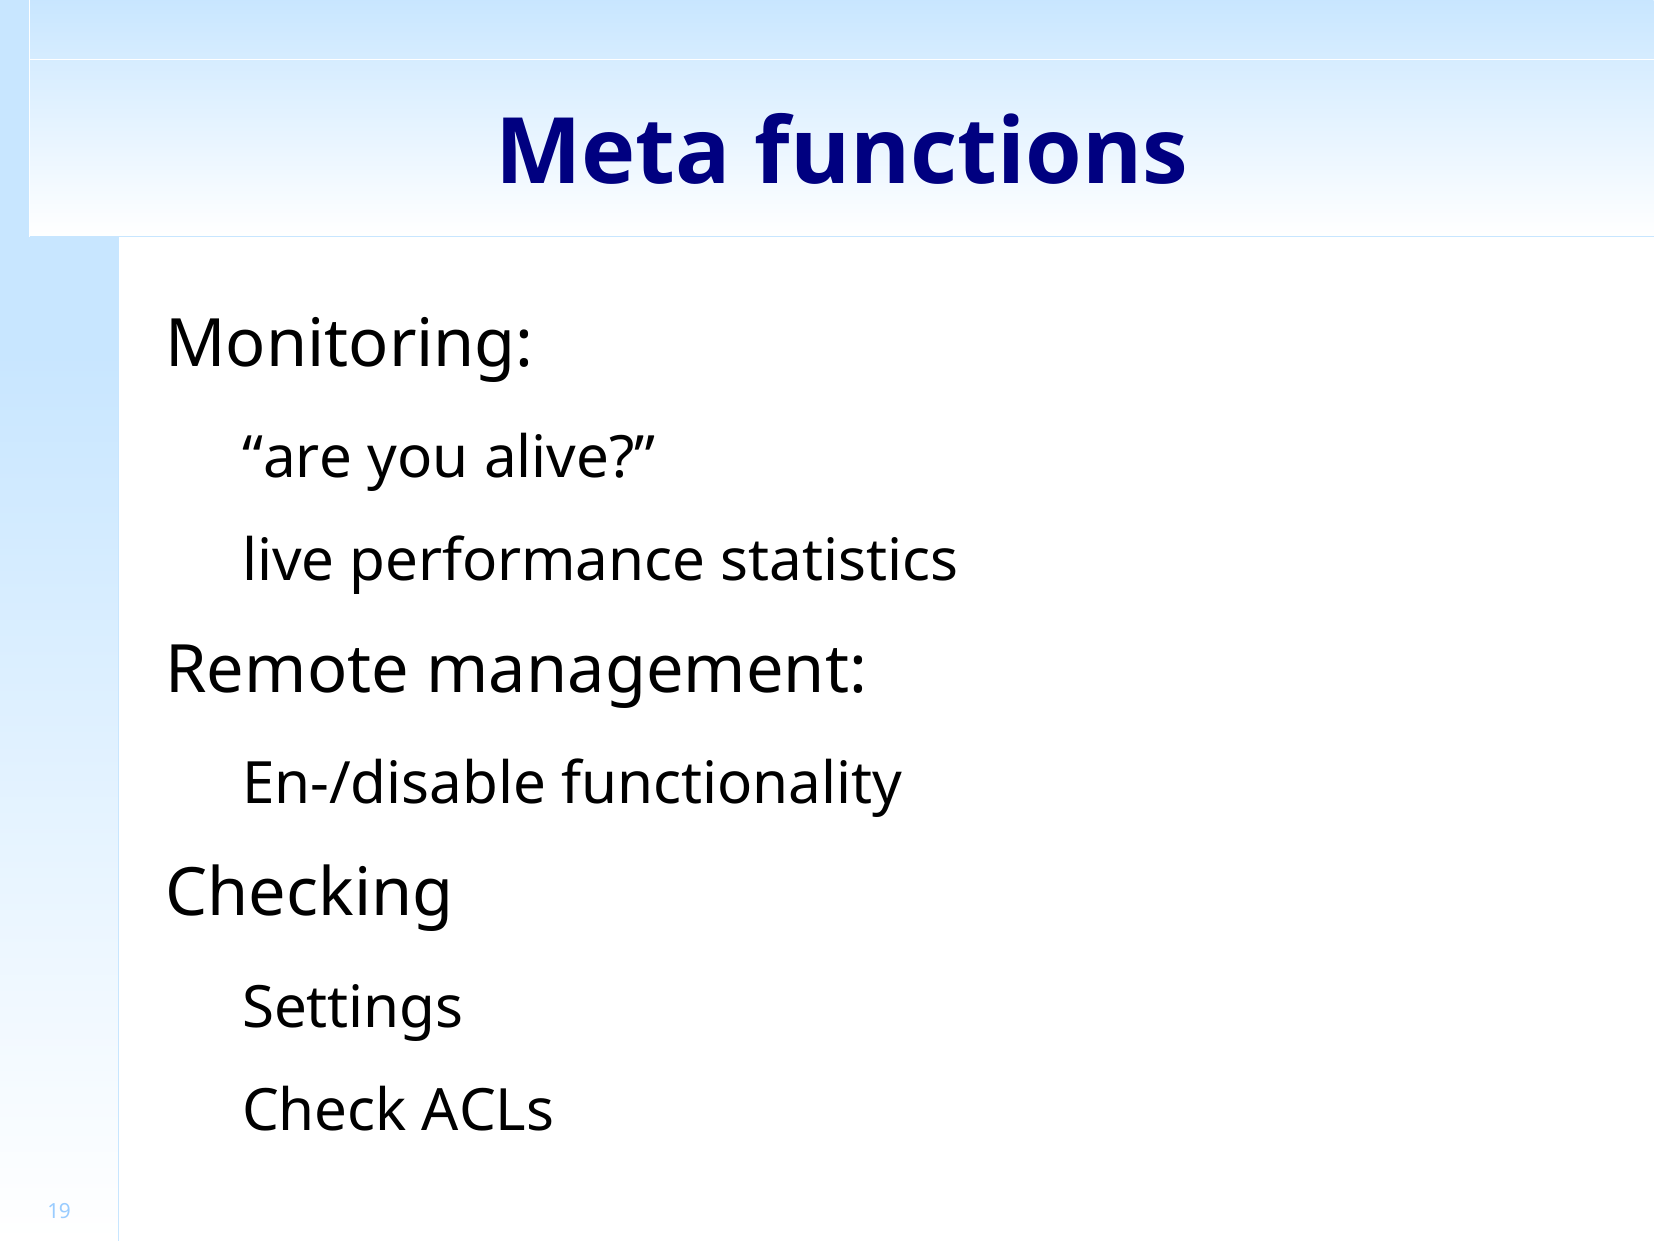

# Meta functions
Monitoring:
“are you alive?”
live performance statistics
Remote management:
En-/disable functionality
Checking
Settings
Check ACLs